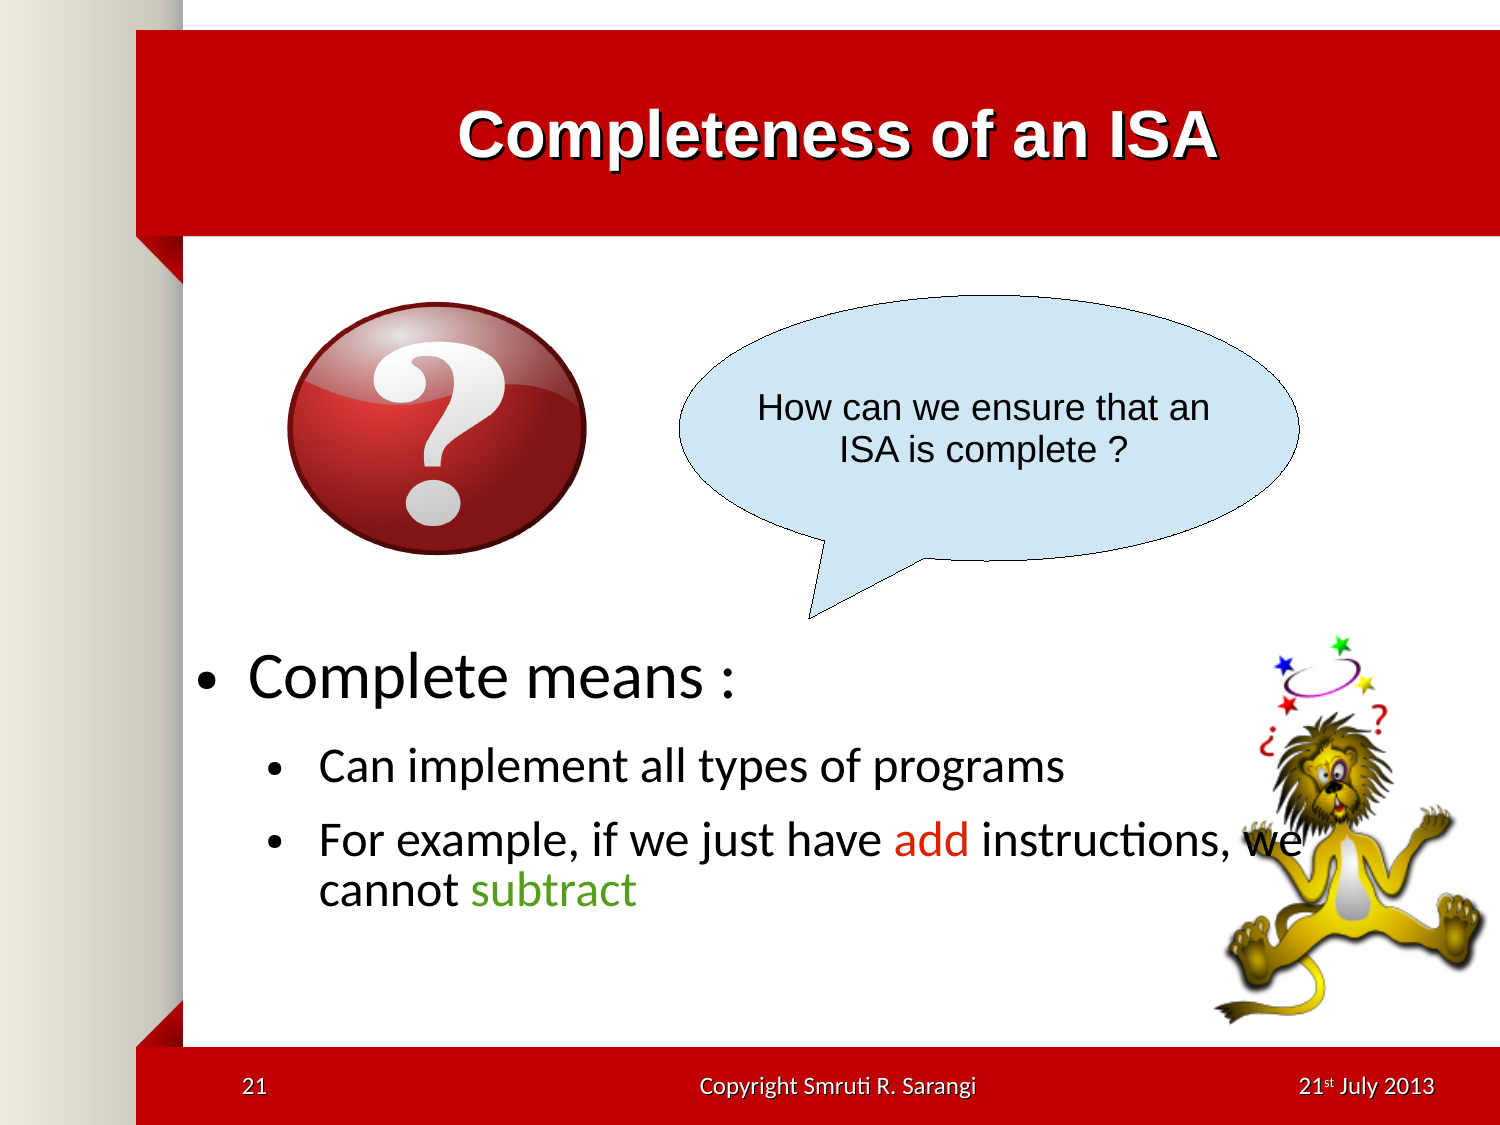

# Completeness of an ISA
How can we ensure that an
ISA is complete ?
Complete means :
Can implement all types of programs
For example, if we just have add instructions, we cannot subtract
21
Your date here